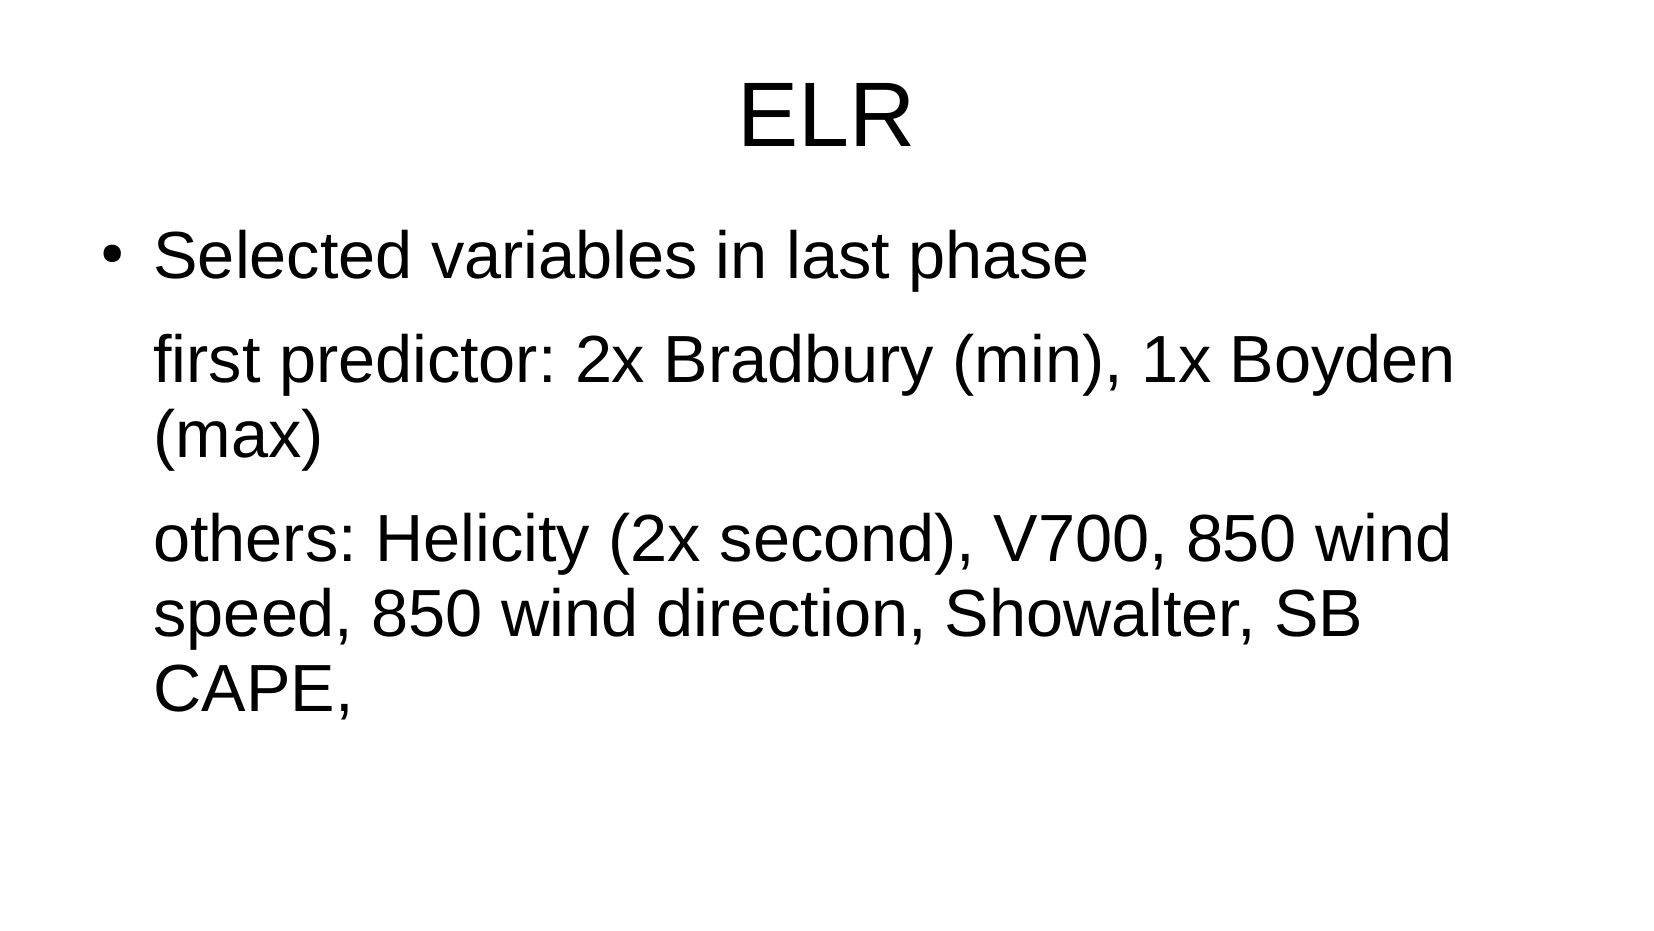

# ELR
Selected variables in last phase
first predictor: 2x Bradbury (min), 1x Boyden (max)
others: Helicity (2x second), V700, 850 wind speed, 850 wind direction, Showalter, SB CAPE,